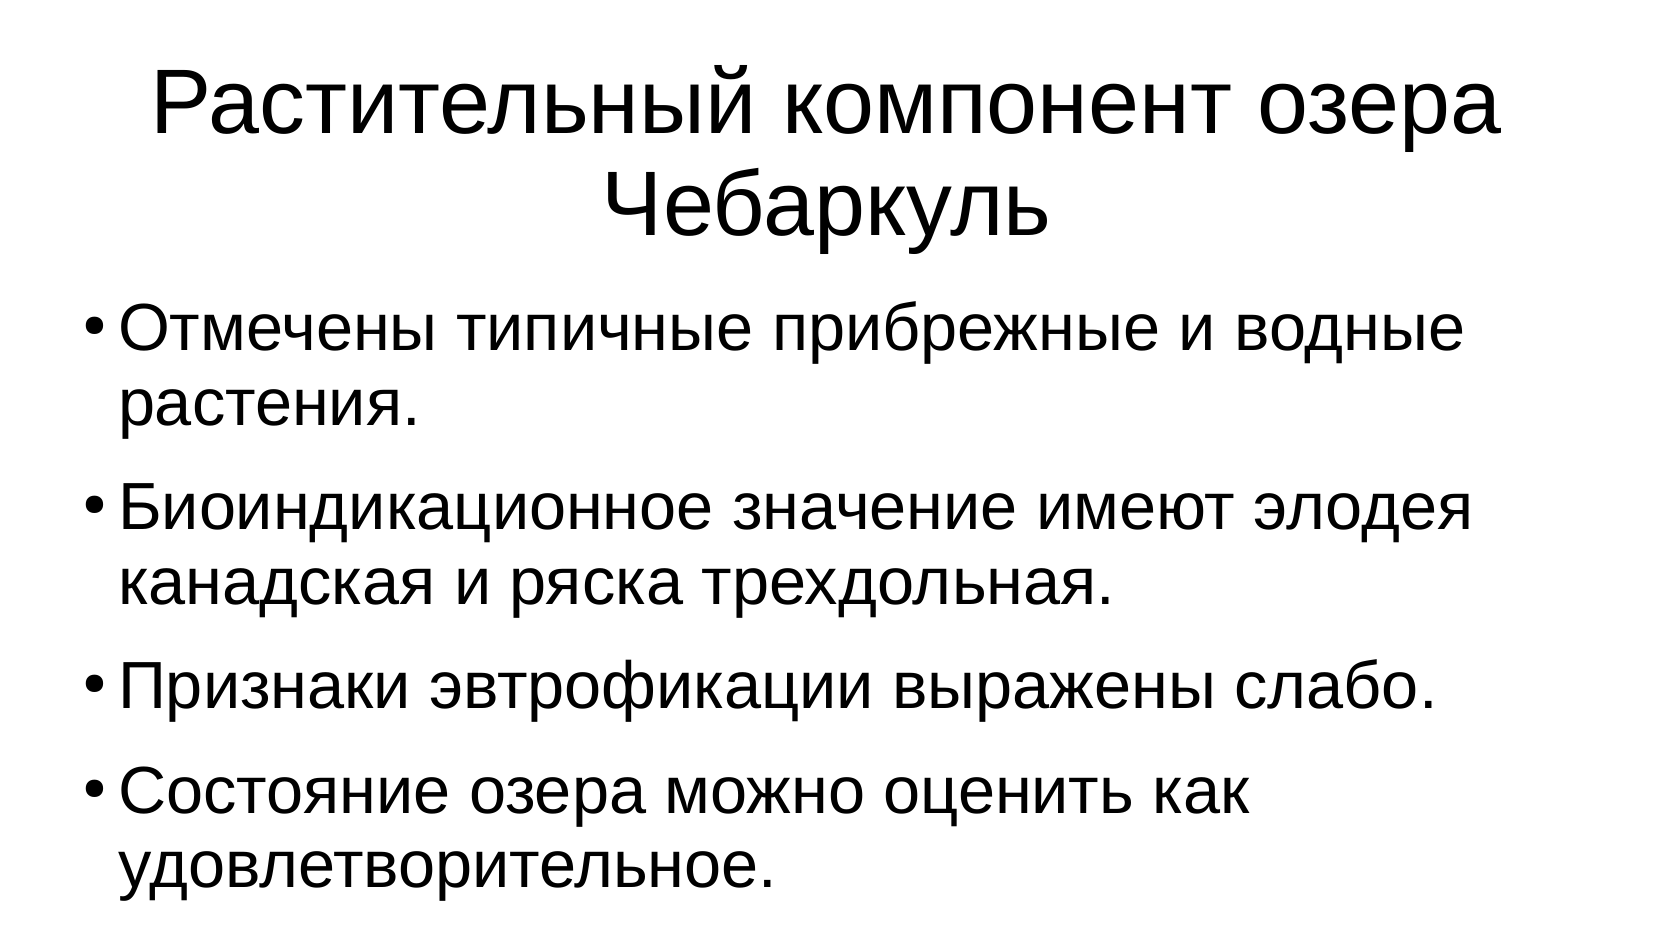

# Растительный компонент озера Чебаркуль
Отмечены типичные прибрежные и водные растения.
Биоиндикационное значение имеют элодея канадская и ряска трехдольная.
Признаки эвтрофикации выражены слабо.
Состояние озера можно оценить как удовлетворительное.